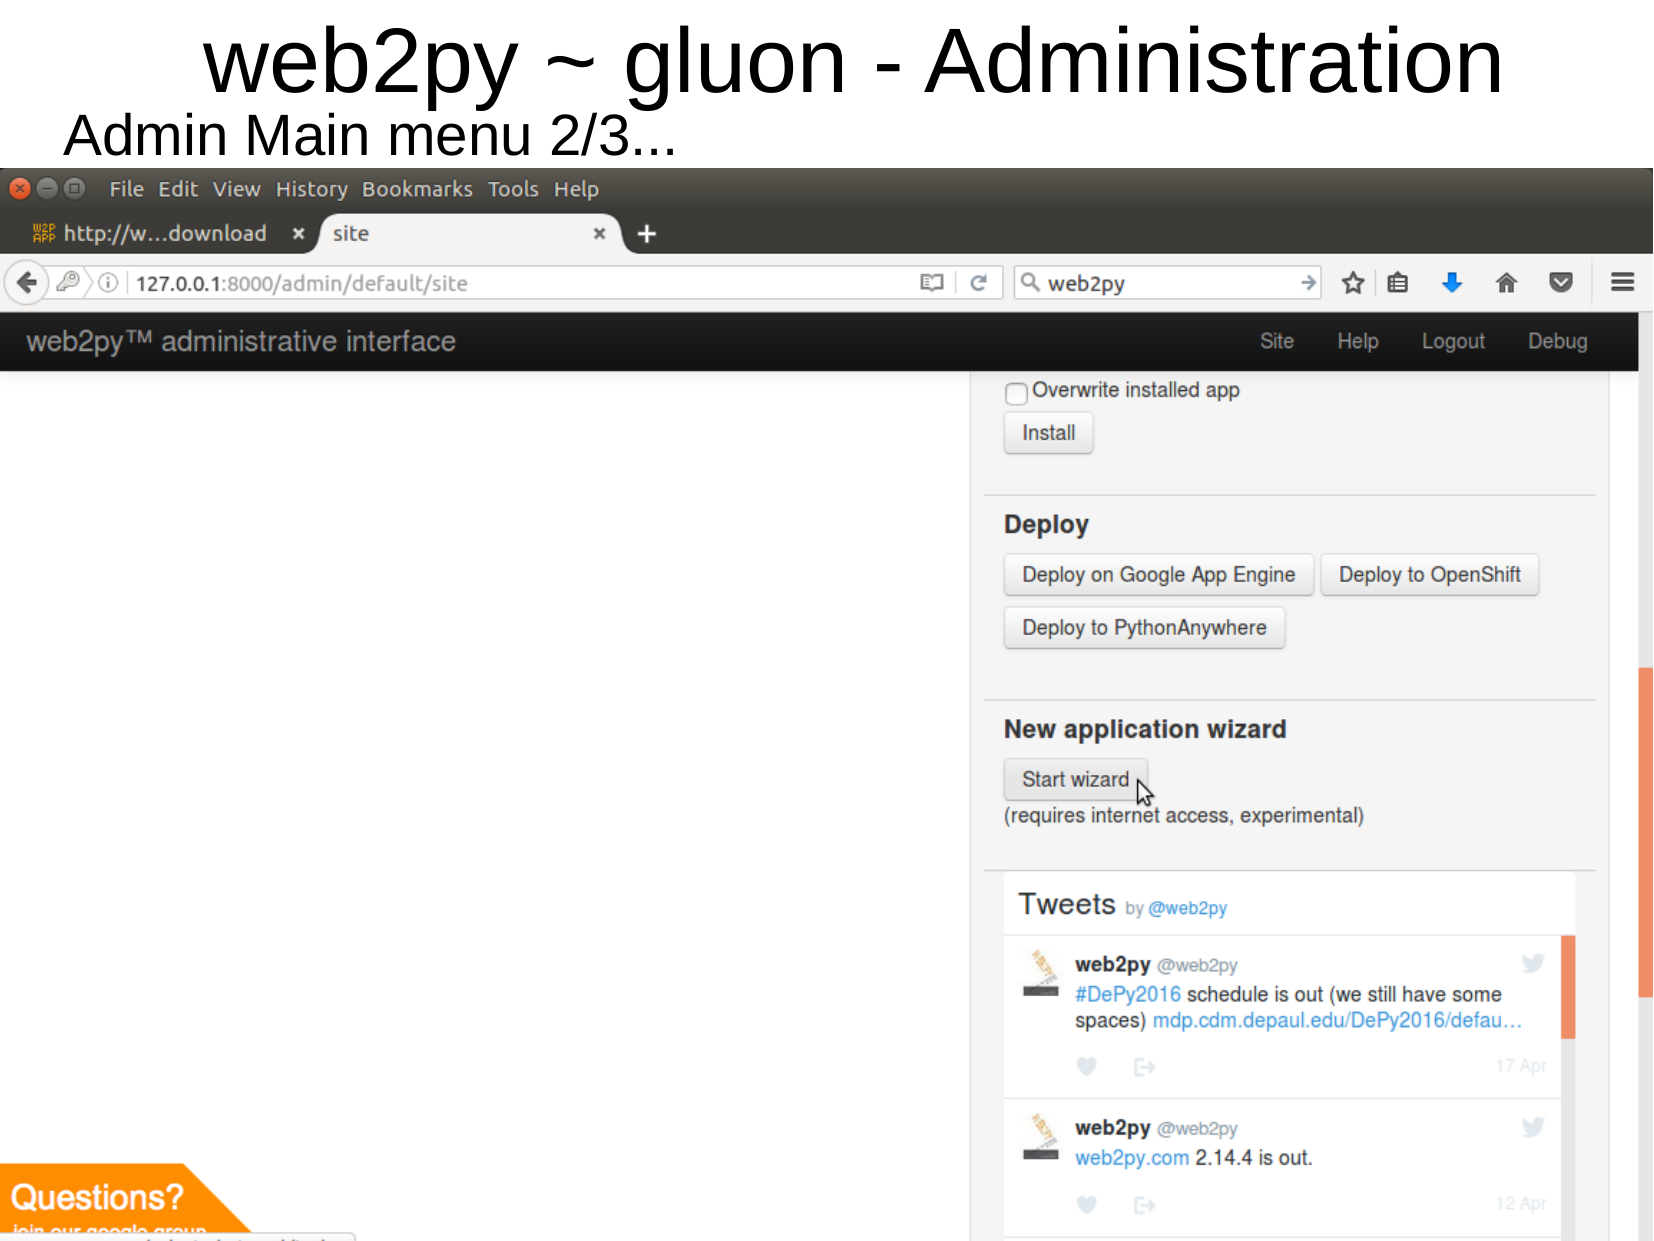

# web2py ~ gluon - Administration
Admin Main menu 2/3...